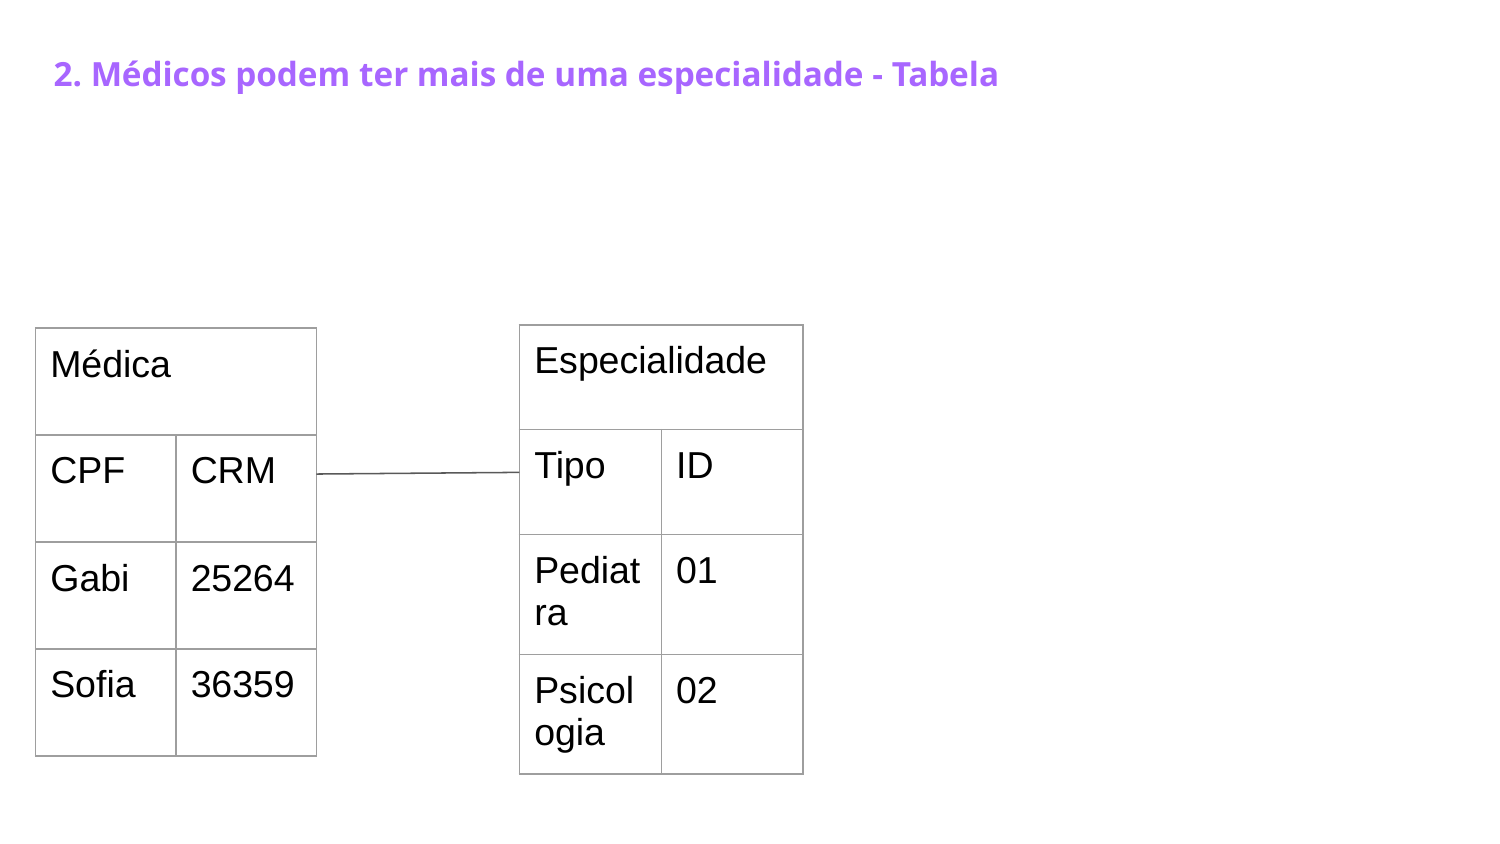

2. Médicos podem ter mais de uma especialidade - Tabela
| Especialidade | |
| --- | --- |
| Tipo | ID |
| Pediatra | 01 |
| Psicologia | 02 |
| Médica | |
| --- | --- |
| CPF | CRM |
| Gabi | 25264 |
| Sofia | 36359 |